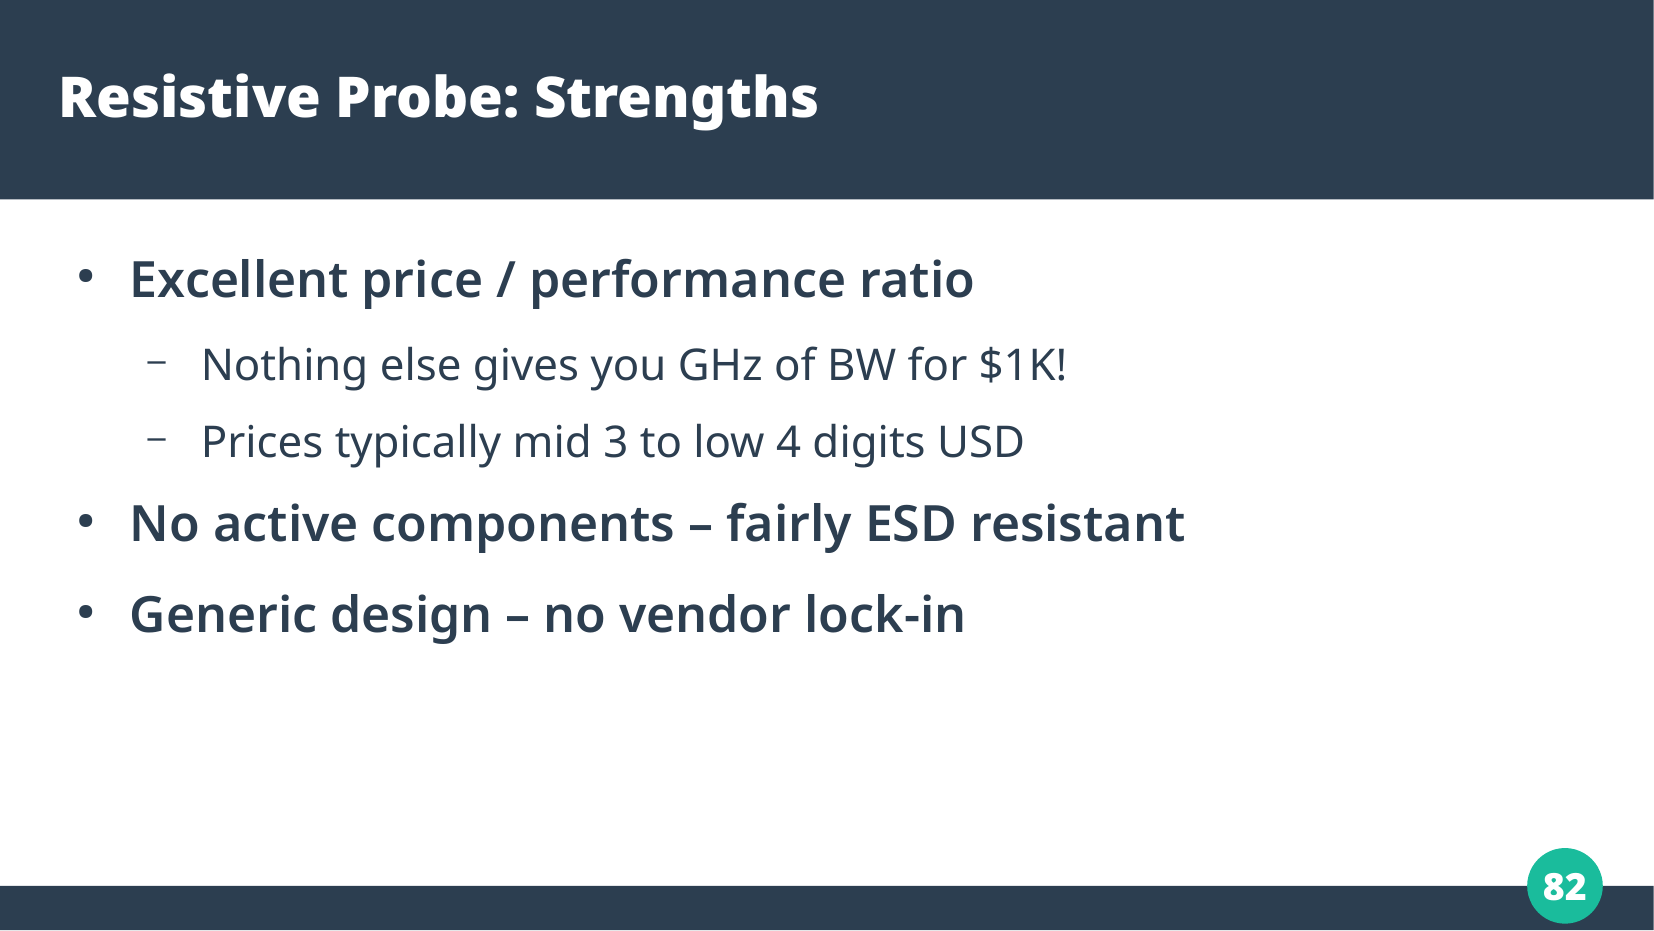

# Resistive Probe: Strengths
Excellent price / performance ratio
Nothing else gives you GHz of BW for $1K!
Prices typically mid 3 to low 4 digits USD
No active components – fairly ESD resistant
Generic design – no vendor lock-in